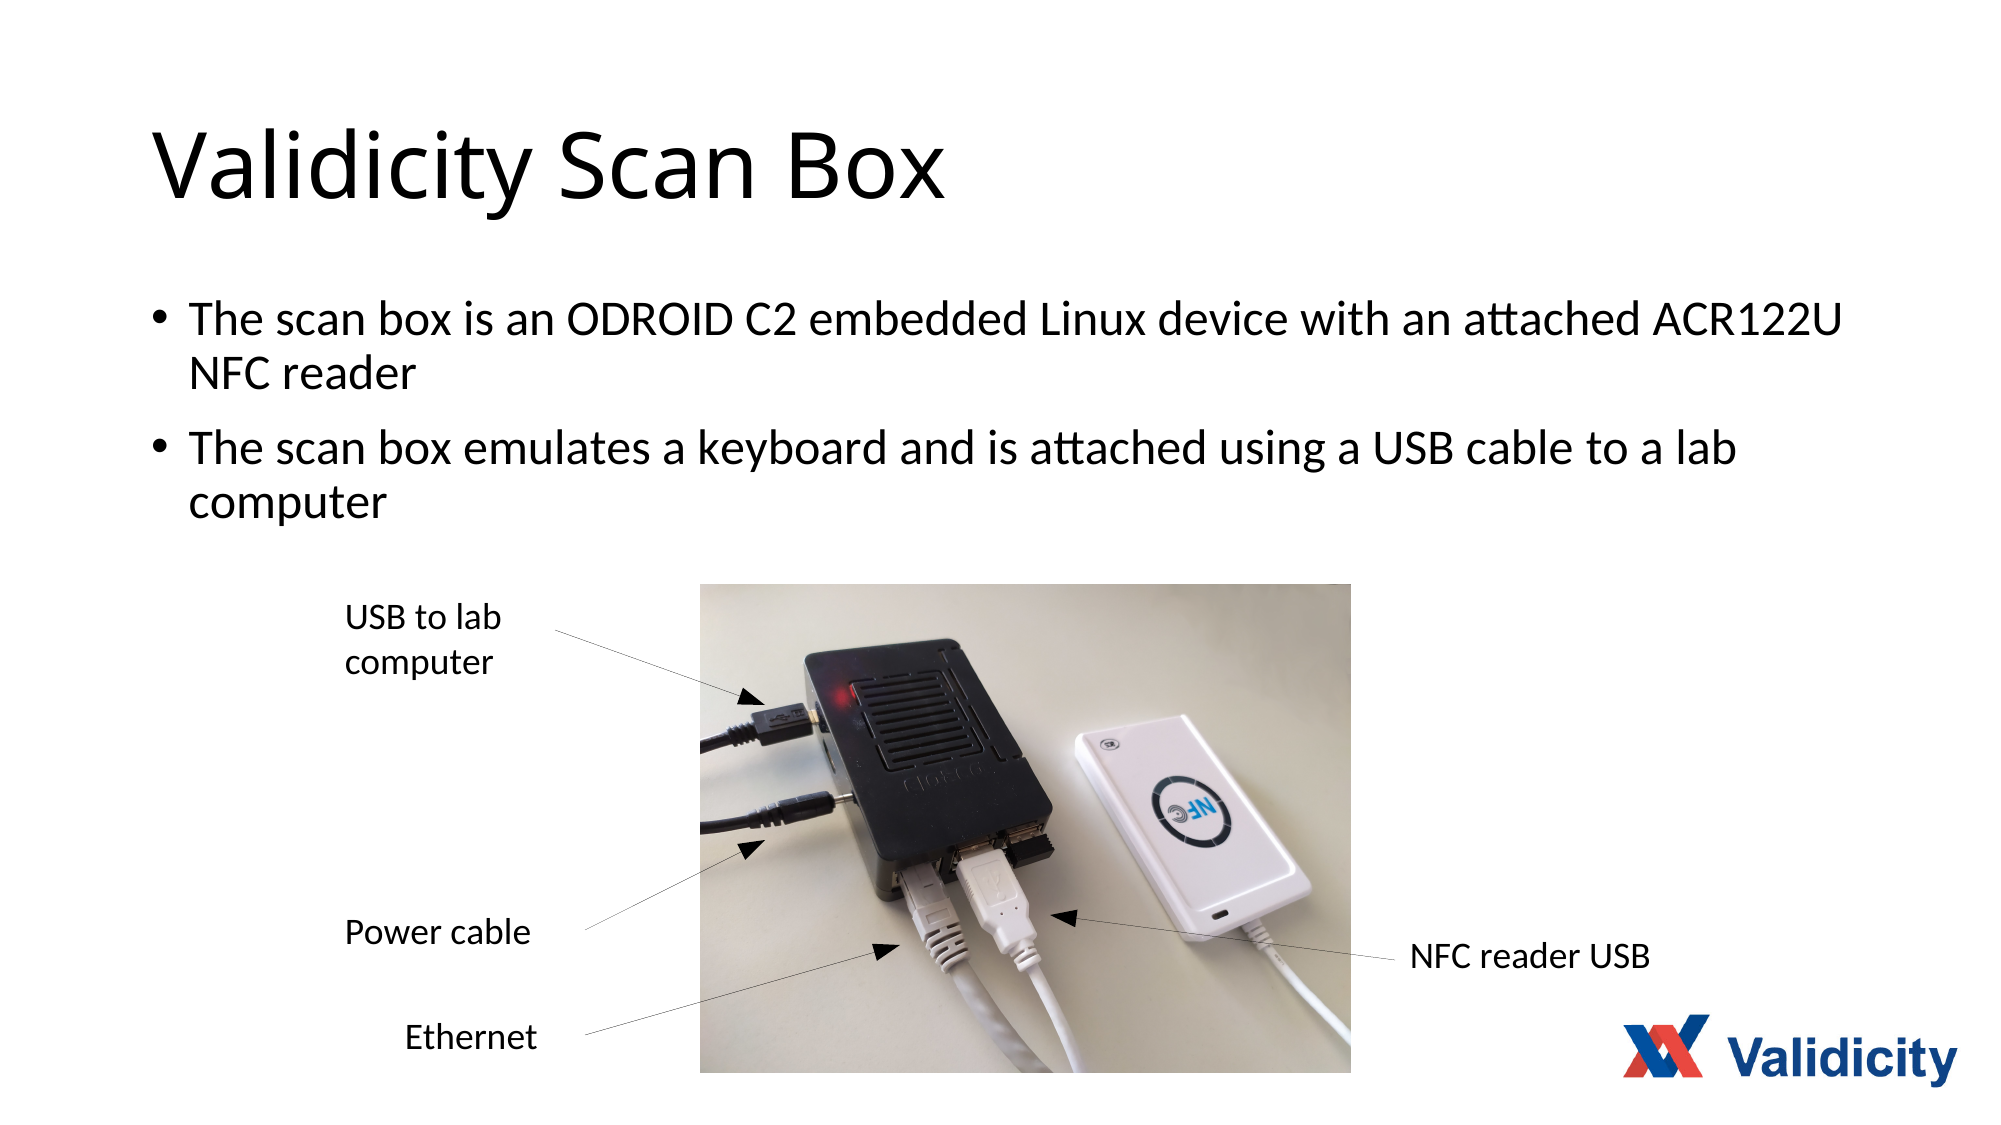

# Validicity Scan Box
The scan box is an ODROID C2 embedded Linux device with an attached ACR122U NFC reader
The scan box emulates a keyboard and is attached using a USB cable to a lab computer
USB to lab computer
Power cable
NFC reader USB
Ethernet